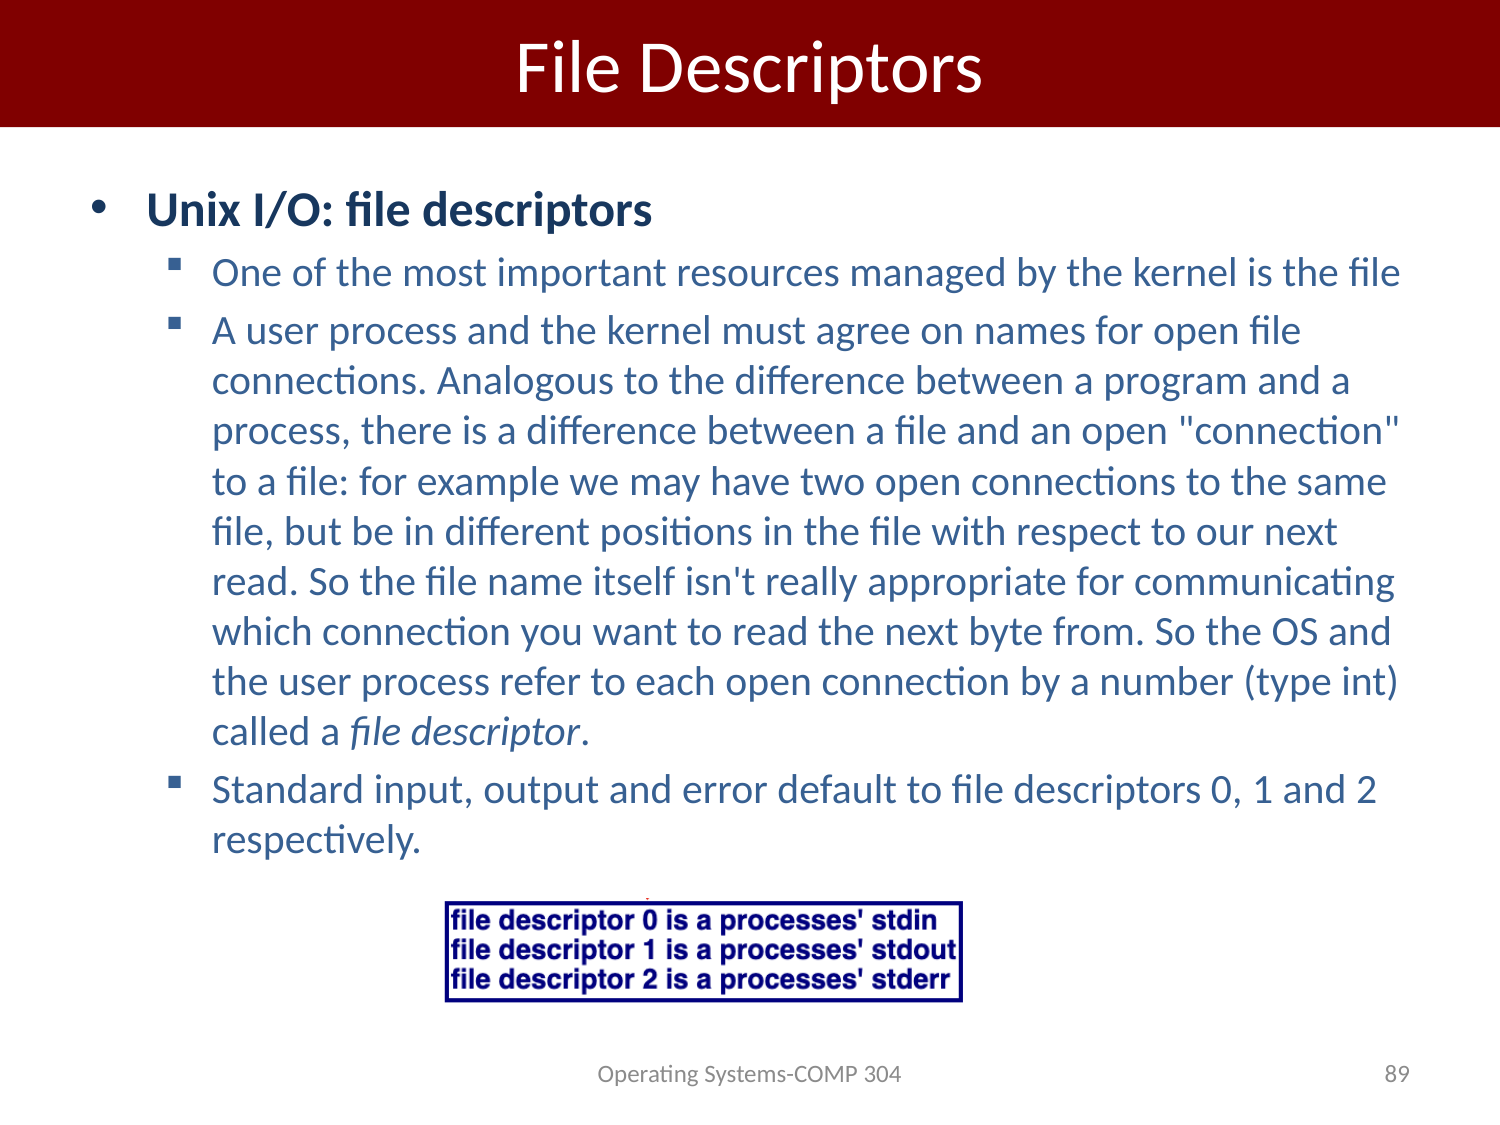

# File Descriptors
Unix I/O: file descriptors
One of the most important resources managed by the kernel is the file
A user process and the kernel must agree on names for open file connections. Analogous to the difference between a program and a process, there is a difference between a file and an open "connection" to a file: for example we may have two open connections to the same file, but be in different positions in the file with respect to our next read. So the file name itself isn't really appropriate for communicating which connection you want to read the next byte from. So the OS and the user process refer to each open connection by a number (type int) called a file descriptor.
Standard input, output and error default to file descriptors 0, 1 and 2 respectively.
Operating Systems-COMP 304
89